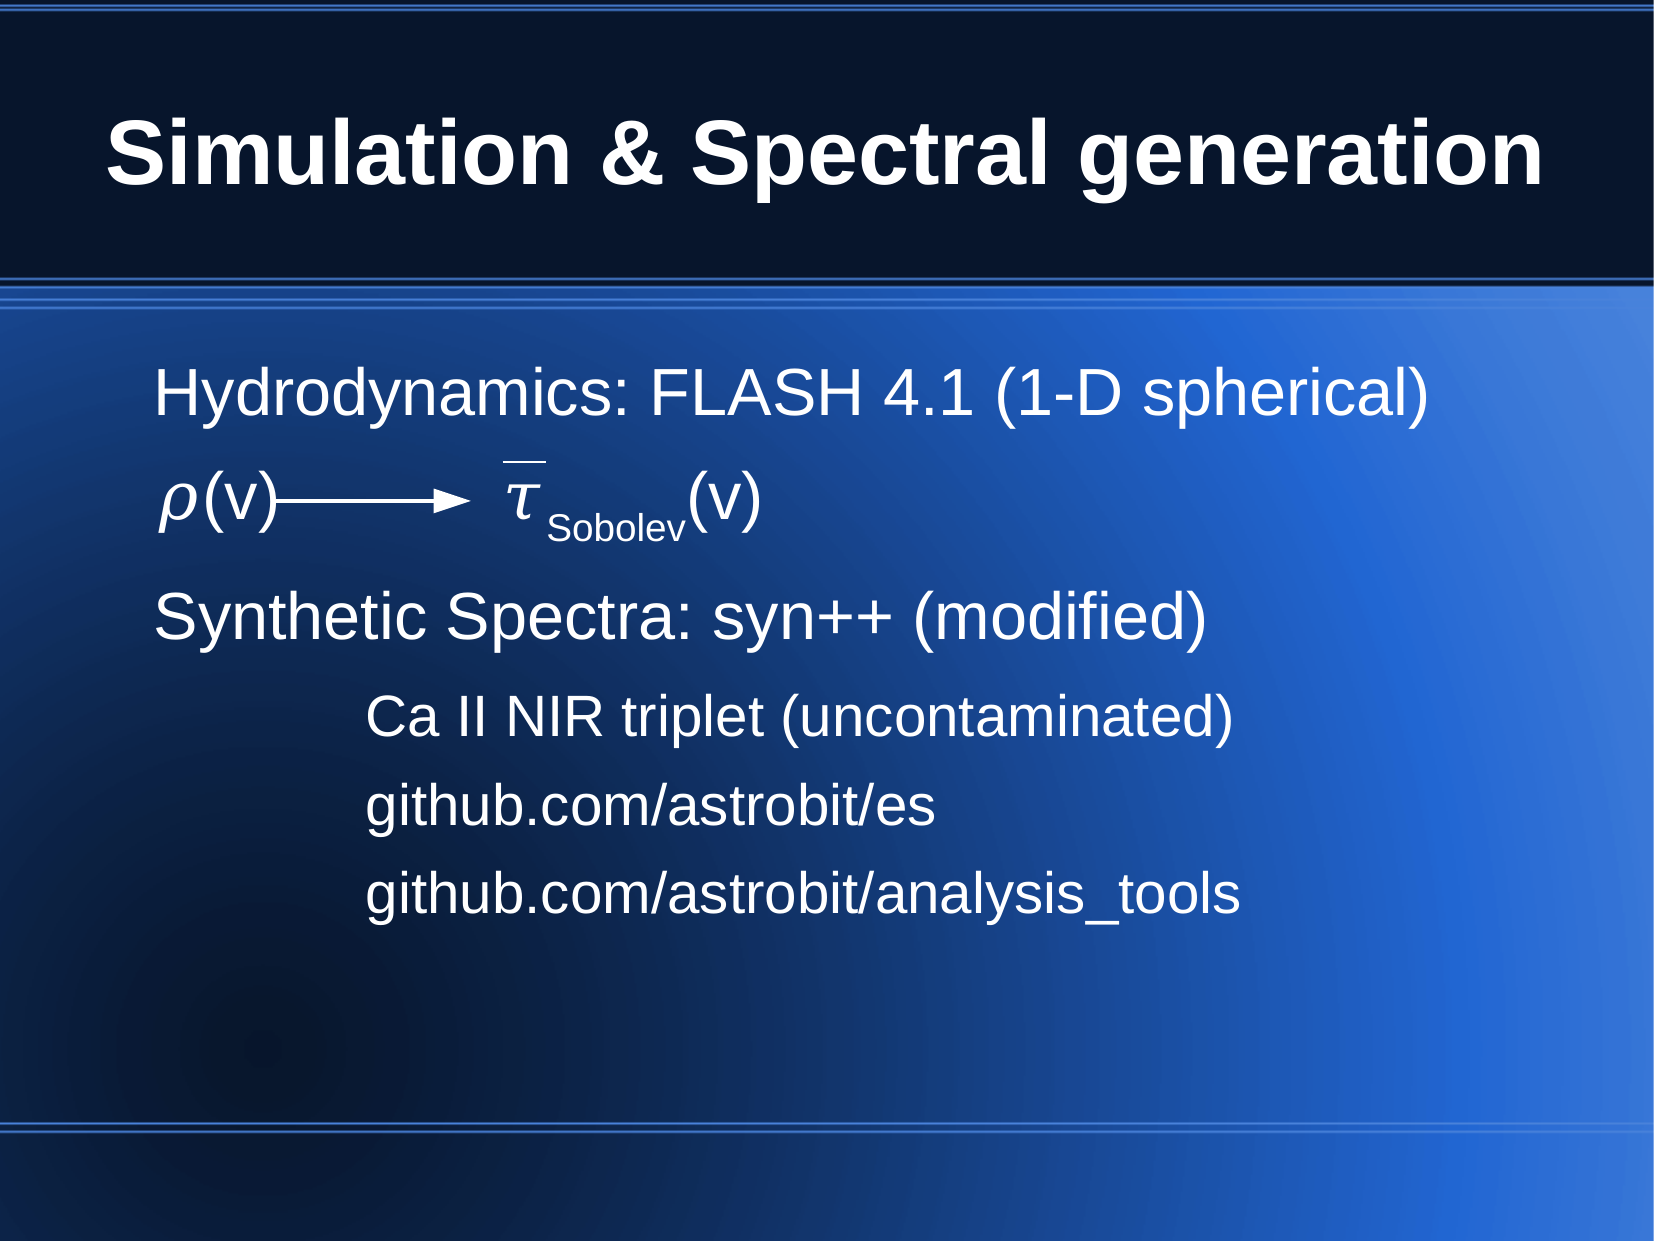

# Simulation & Spectral generation
Hydrodynamics: FLASH 4.1 (1-D spherical)
𝜌(v) 𝜏Sobolev(v)
Synthetic Spectra: syn++ (modified)
Ca II NIR triplet (uncontaminated)
github.com/astrobit/es
github.com/astrobit/analysis_tools